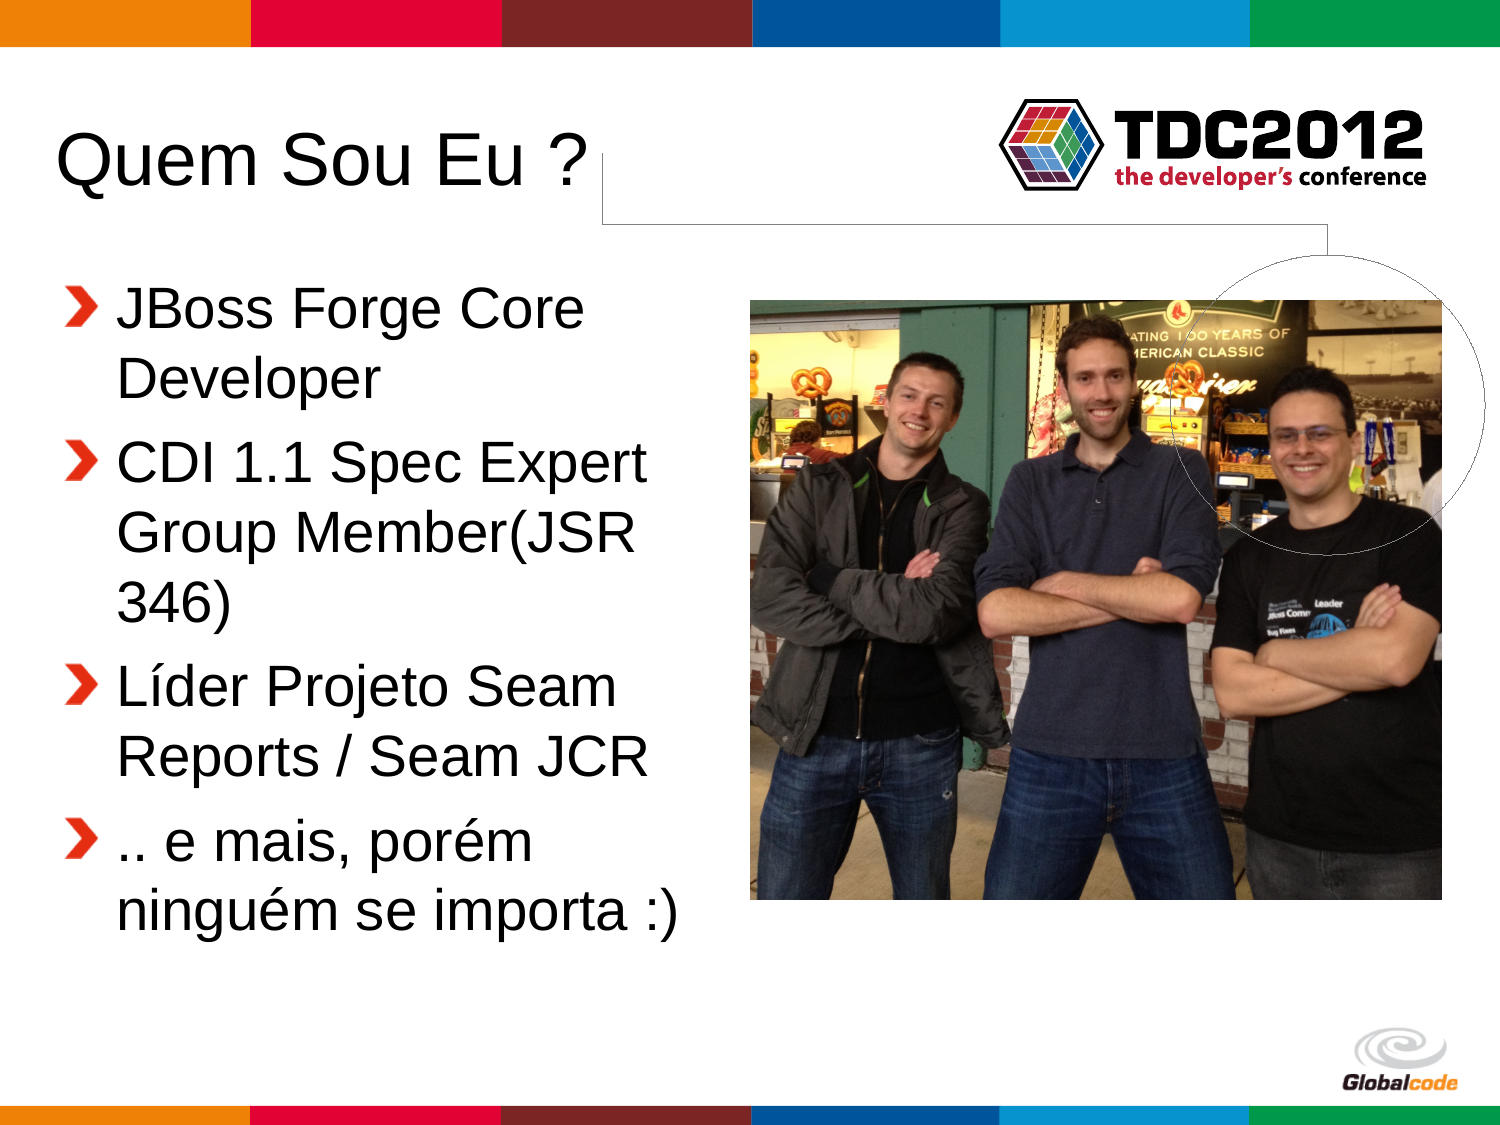

# Quem Sou Eu ?
JBoss Forge Core Developer
CDI 1.1 Spec Expert Group Member(JSR 346)
Líder Projeto Seam Reports / Seam JCR
.. e mais, porém ninguém se importa :)